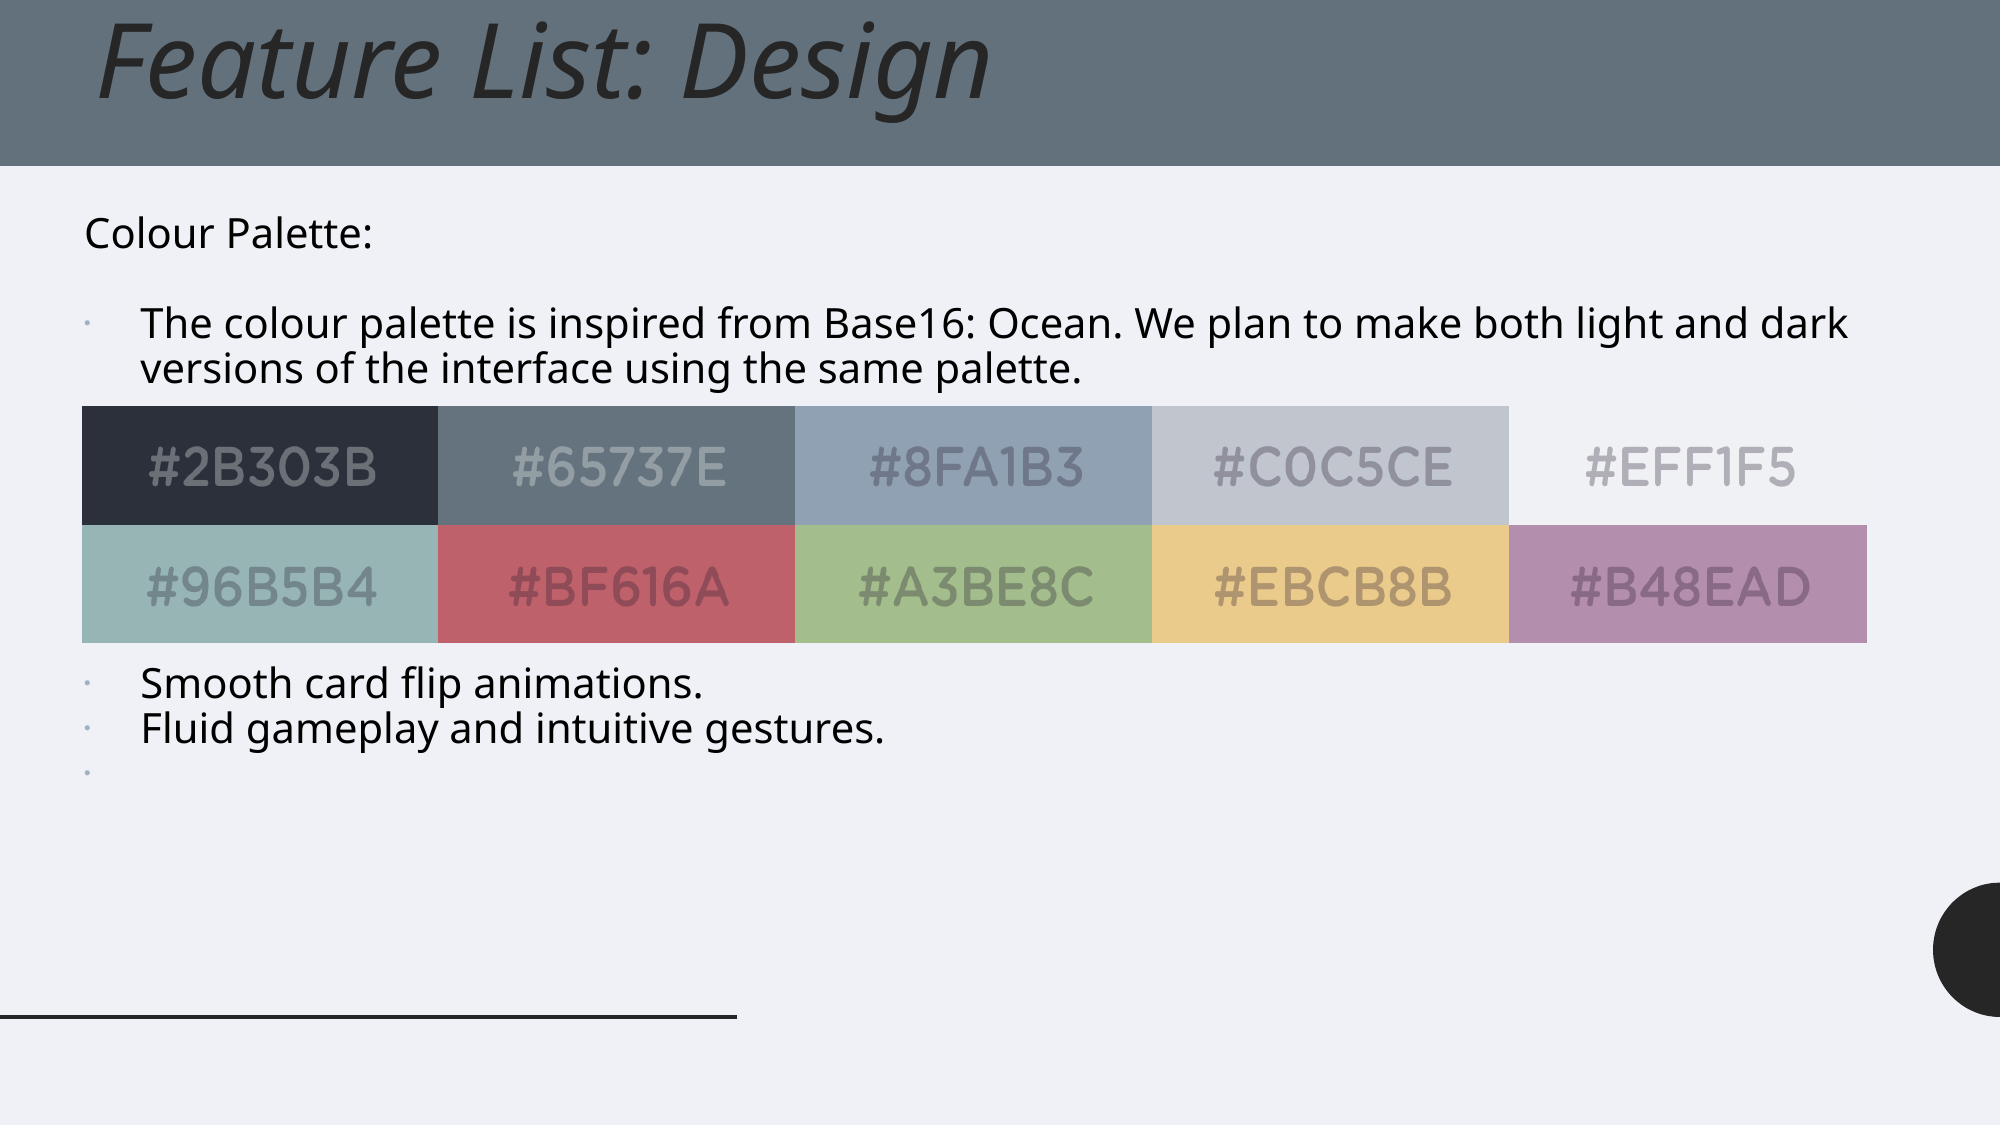

# Feature List: Design
Colour Palette:
The colour palette is inspired from Base16: Ocean. We plan to make both light and dark versions of the interface using the same palette.
Smooth card flip animations.
Fluid gameplay and intuitive gestures.